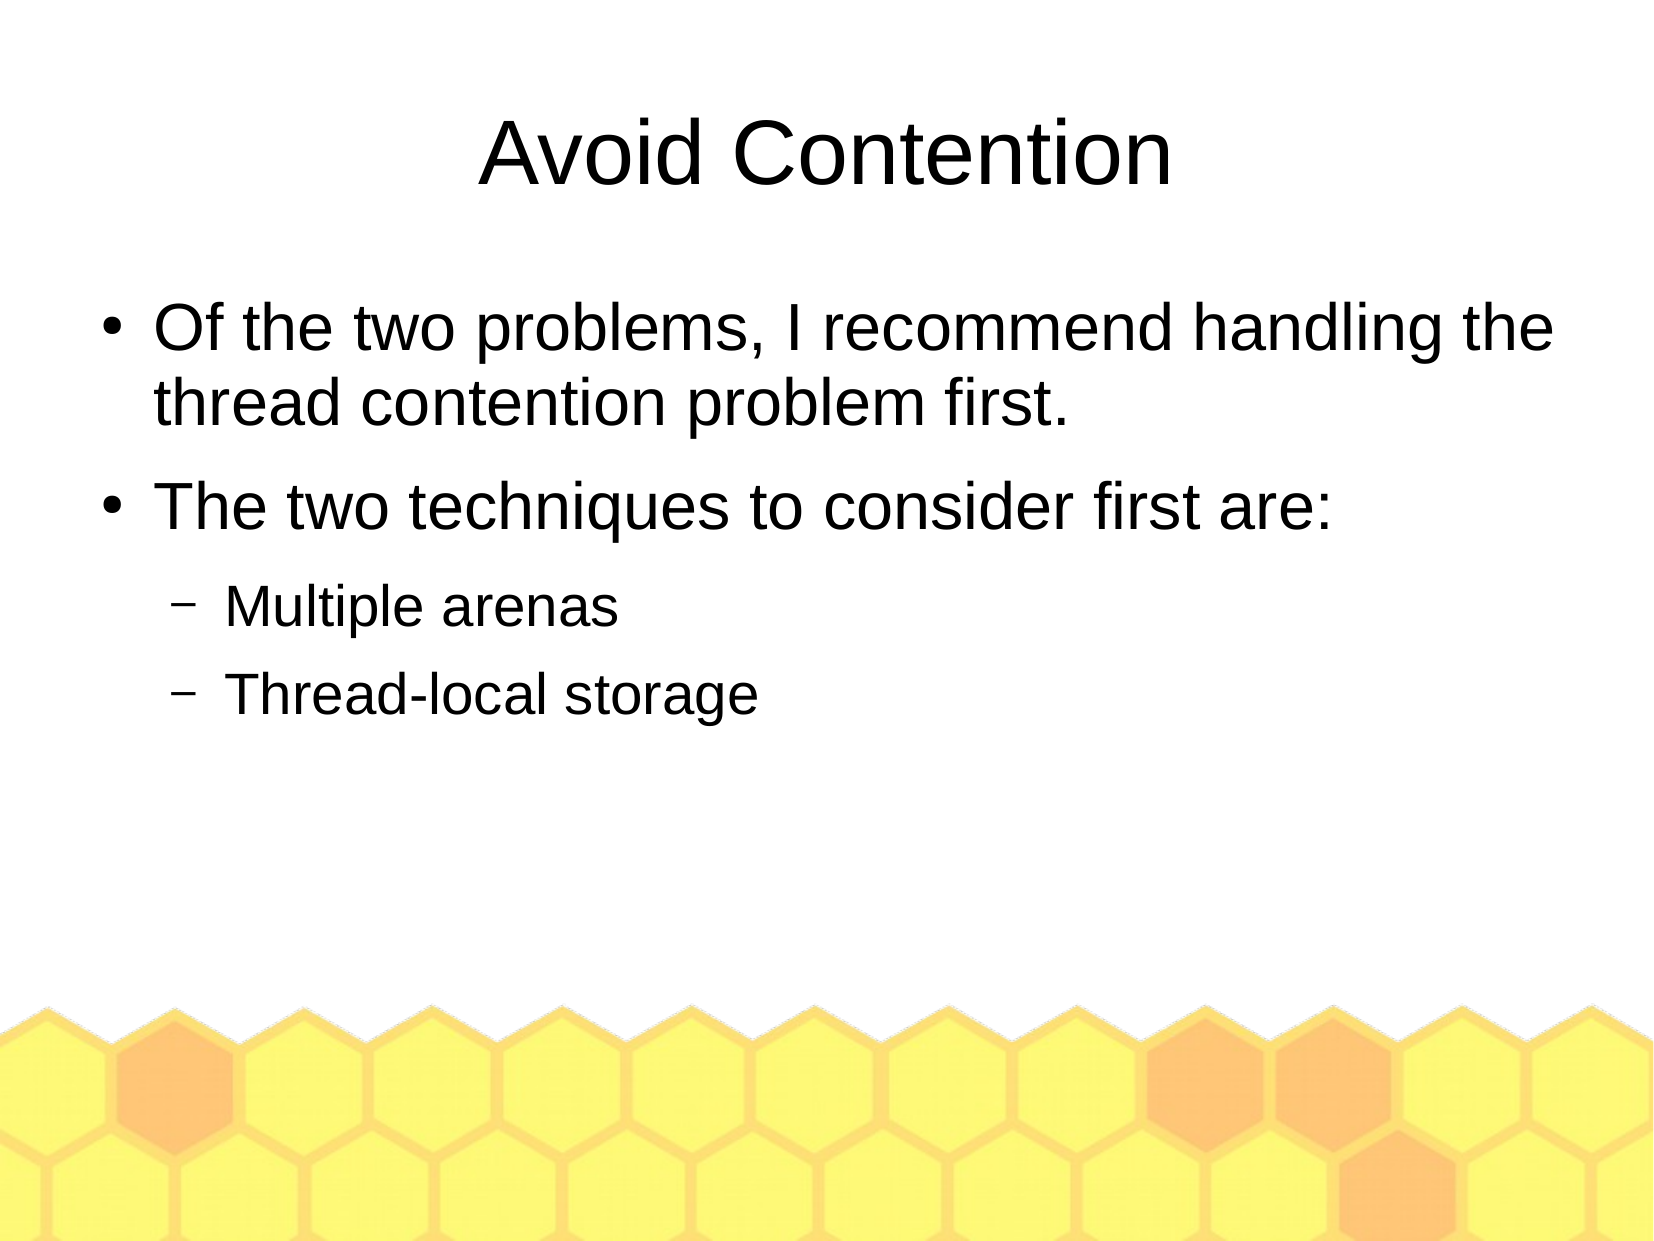

# Avoid Contention
Of the two problems, I recommend handling the thread contention problem first.
The two techniques to consider first are:
Multiple arenas
Thread-local storage